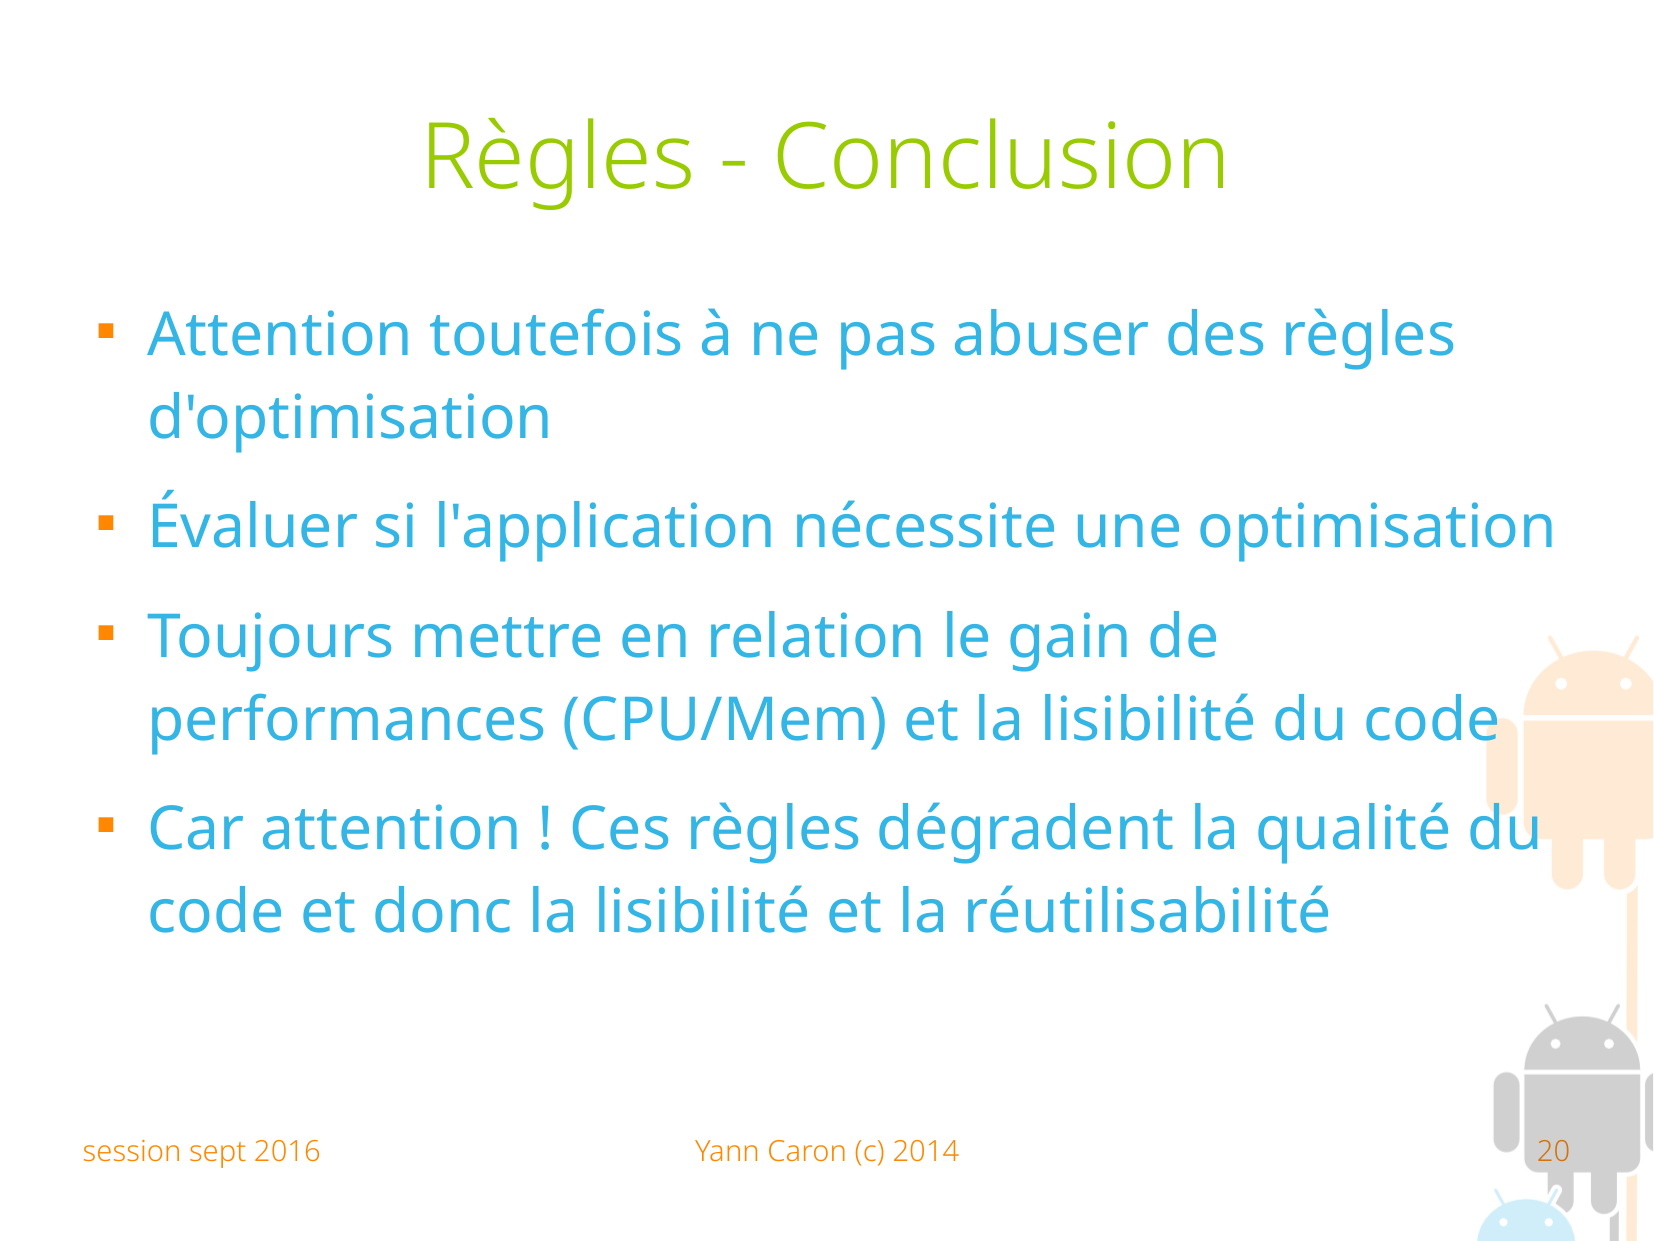

# Règles - Conclusion
Attention toutefois à ne pas abuser des règles d'optimisation
Évaluer si l'application nécessite une optimisation
Toujours mettre en relation le gain de performances (CPU/Mem) et la lisibilité du code
Car attention ! Ces règles dégradent la qualité du code et donc la lisibilité et la réutilisabilité
session sept 2016
Yann Caron (c) 2014
20